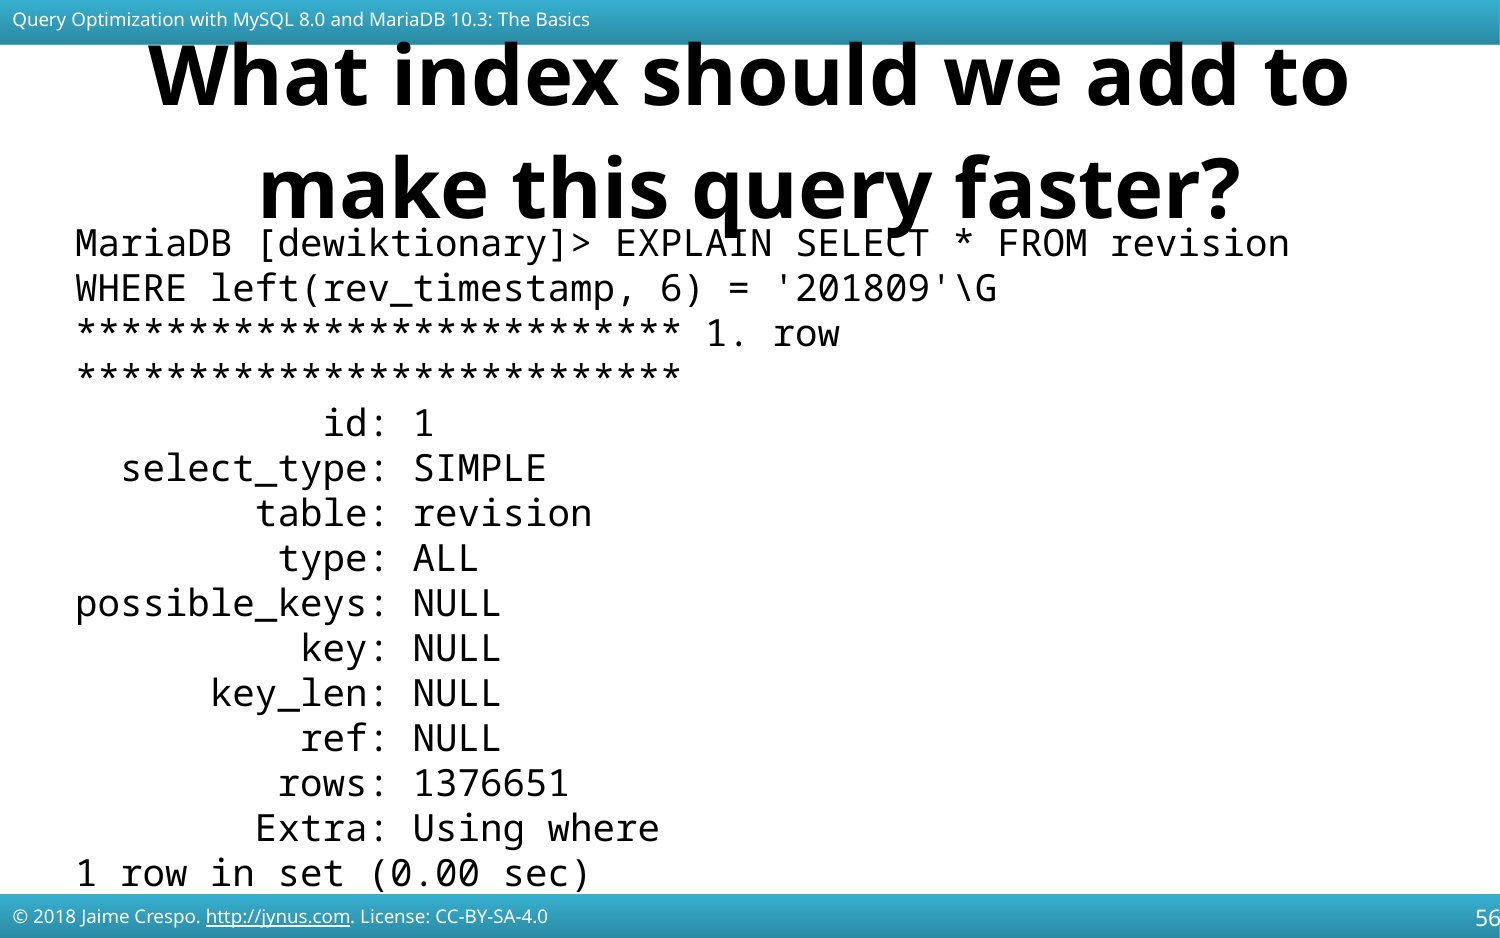

# What index should we add to make this query faster?
MariaDB [dewiktionary]> EXPLAIN SELECT * FROM revision WHERE left(rev_timestamp, 6) = '201809'\G
*************************** 1. row ***************************
 id: 1
 select_type: SIMPLE
 table: revision
 type: ALL
possible_keys: NULL
 key: NULL
 key_len: NULL
 ref: NULL
 rows: 1376651
 Extra: Using where
1 row in set (0.00 sec)